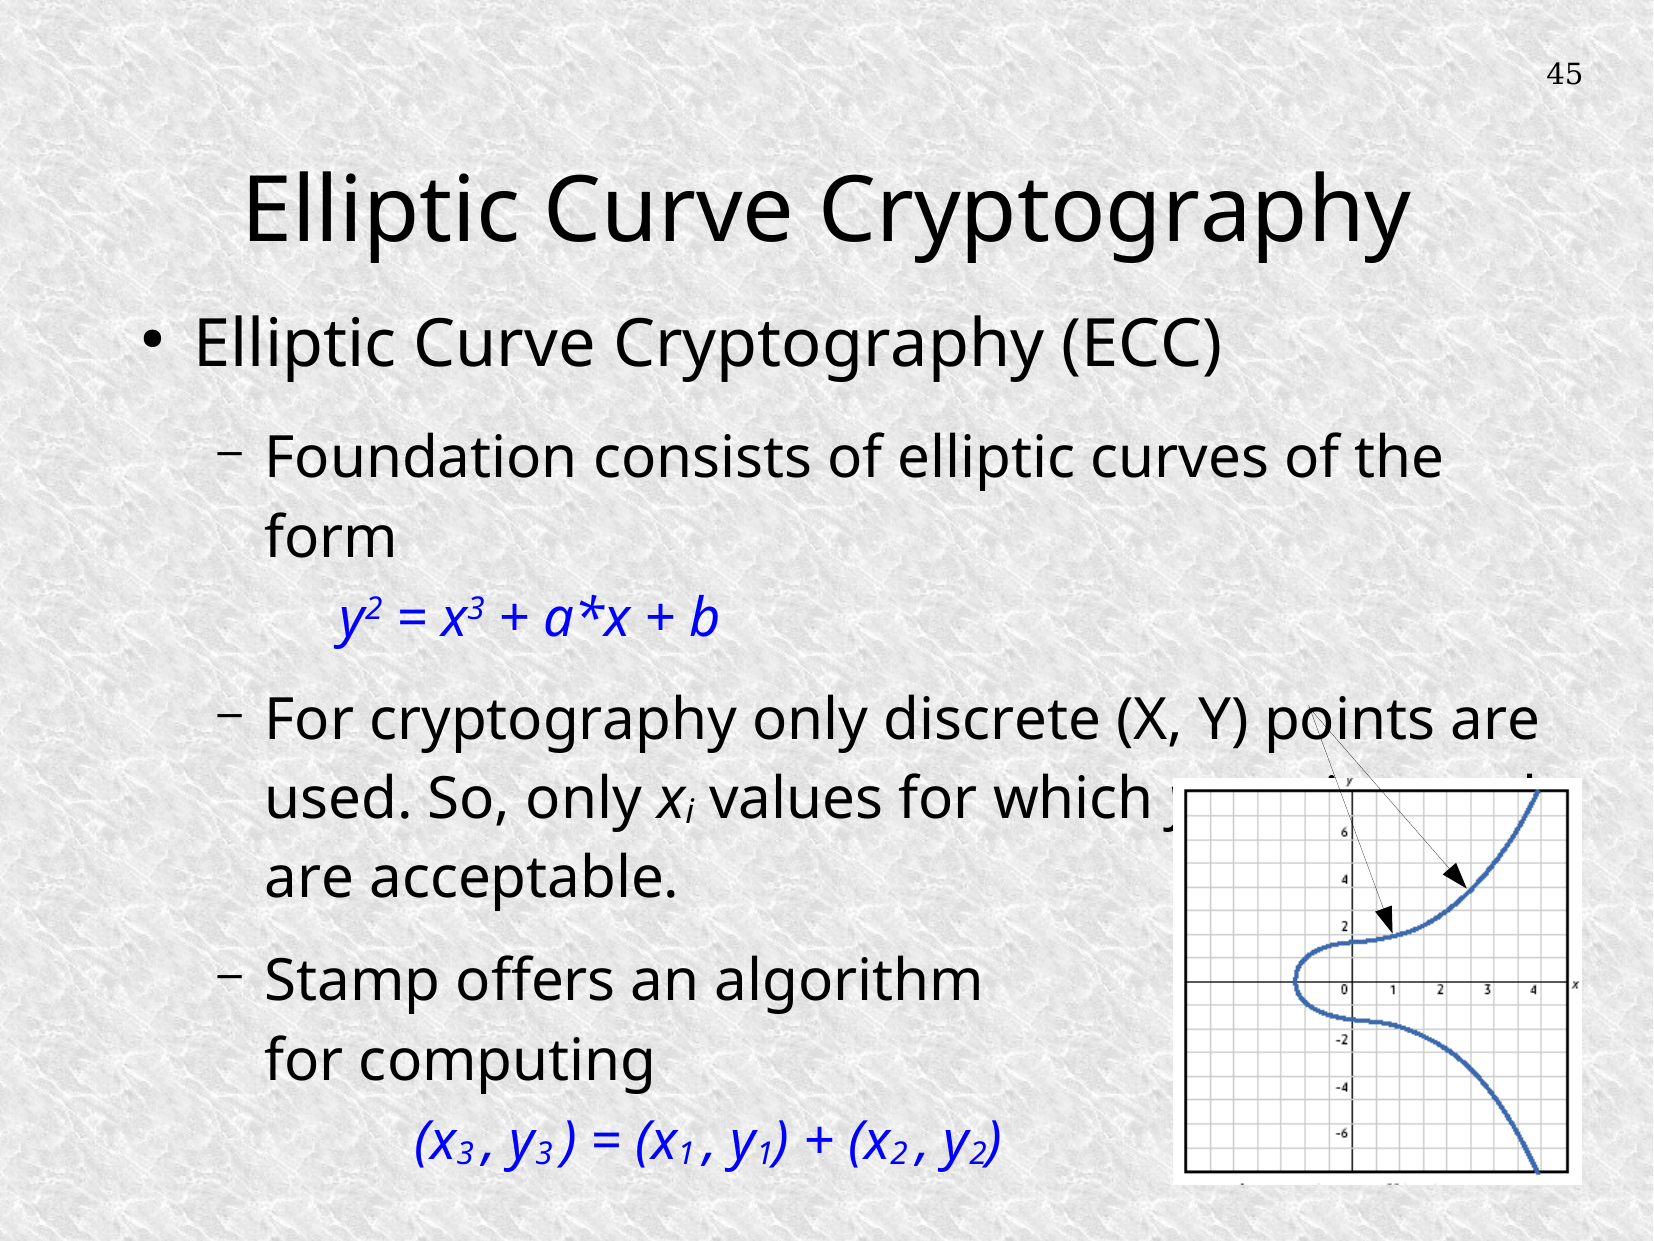

45
# Elliptic Curve Cryptography
Elliptic Curve Cryptography (ECC)
Foundation consists of elliptic curves of the form
	y2 = x3 + a*x + b
For cryptography only discrete (X, Y) points are used. So, only xi values for which yi are integral are acceptable.
Stamp offers an algorithm
for computing
		(x3 , y3 ) = (x1 , y1) + (x2 , y2)